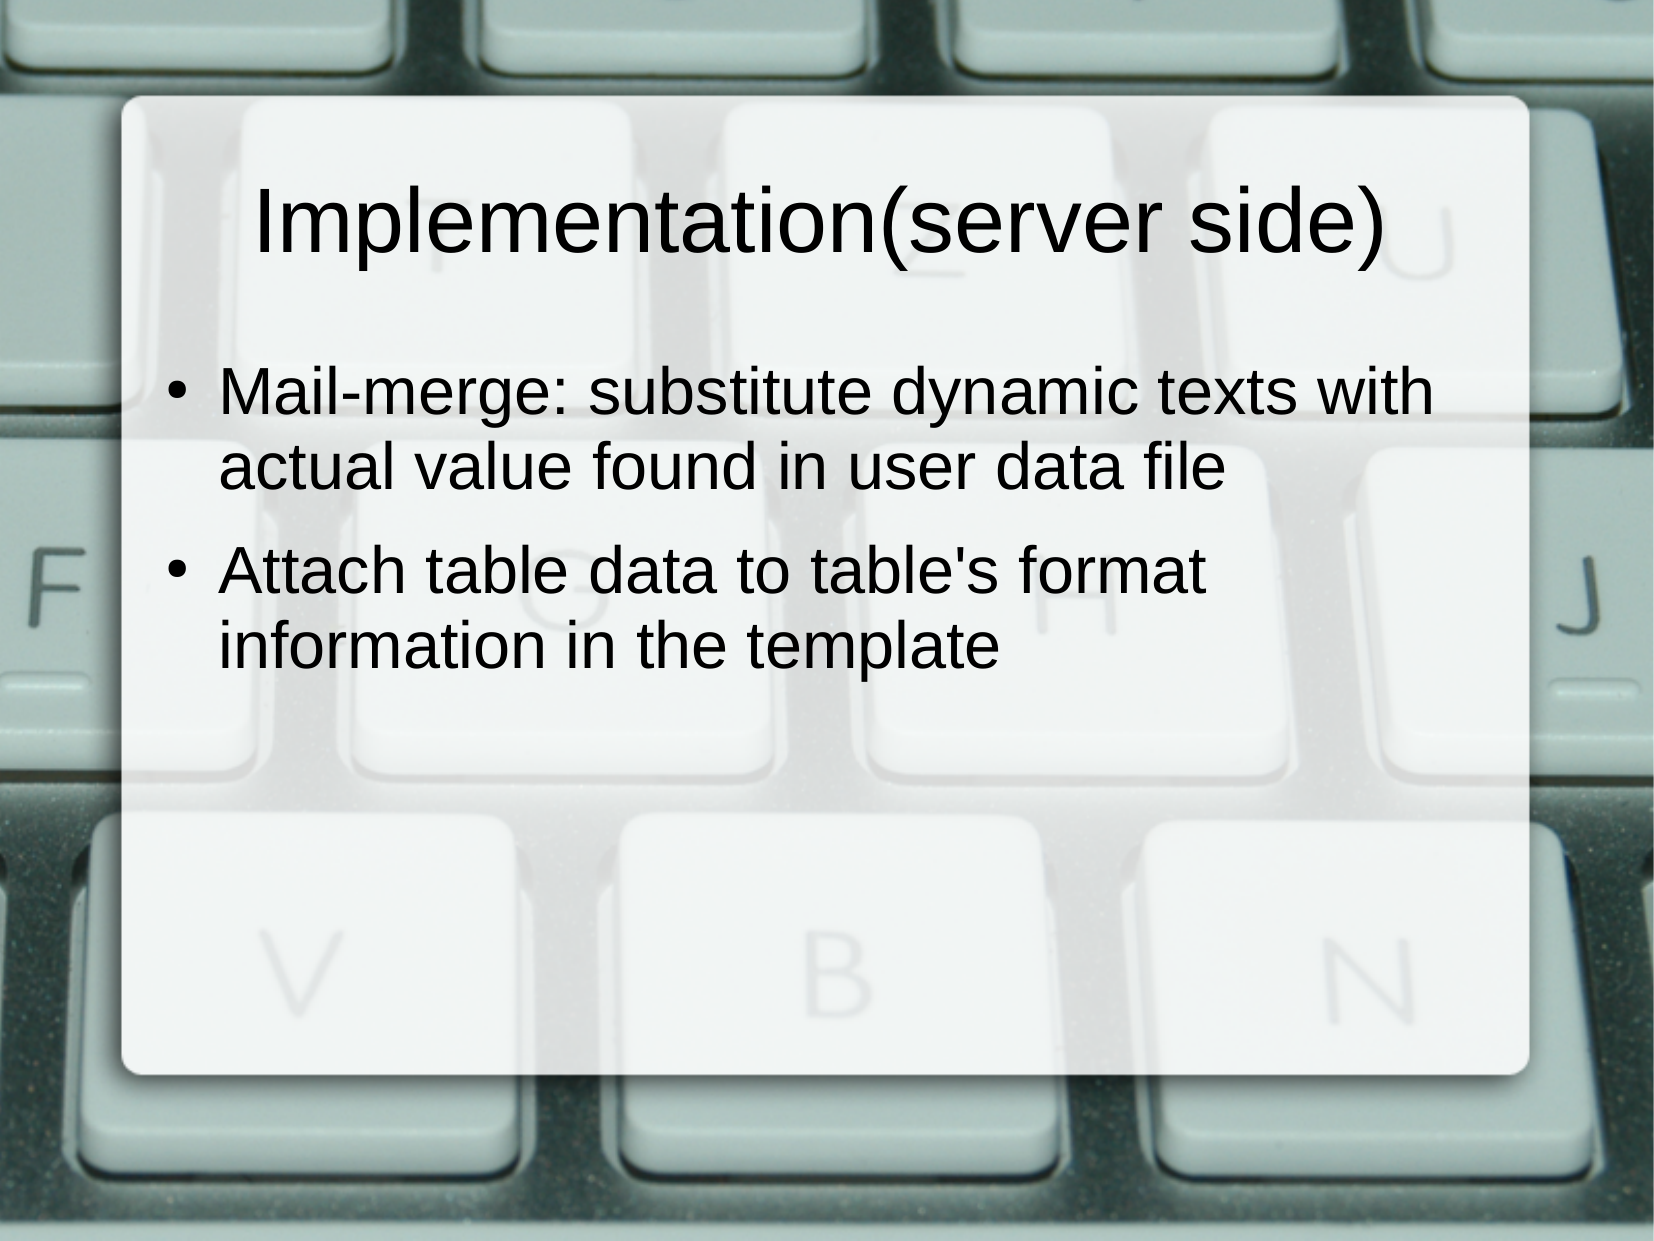

# Implementation(server side)
Mail-merge: substitute dynamic texts with actual value found in user data file
Attach table data to table's format information in the template